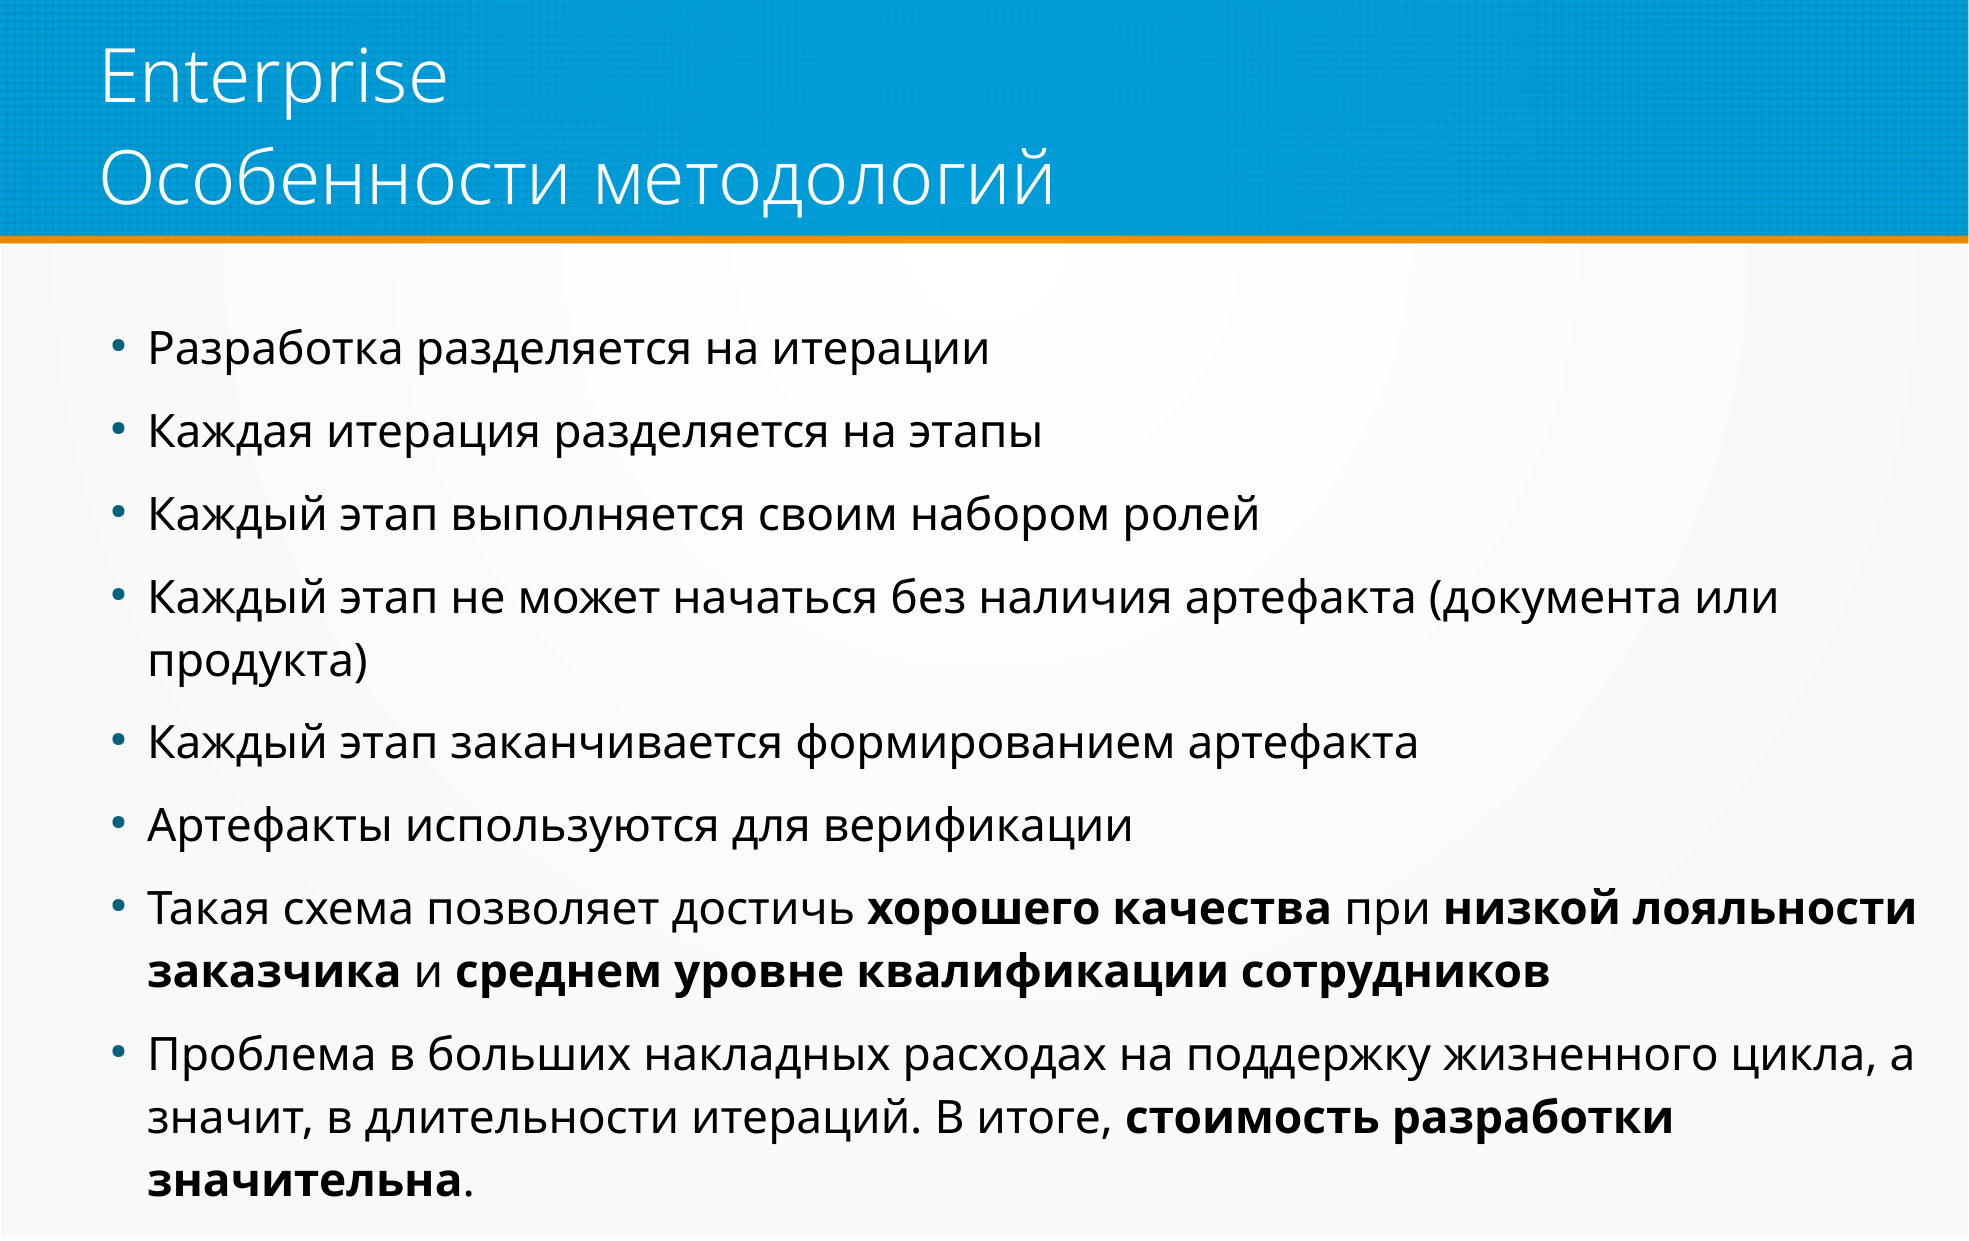

# Enterprise Особенности методологий
Разработка разделяется на итерации
Каждая итерация разделяется на этапы
Каждый этап выполняется своим набором ролей
Каждый этап не может начаться без наличия артефакта (документа или продукта)
Каждый этап заканчивается формированием артефакта
Артефакты используются для верификации
Такая схема позволяет достичь хорошего качества при низкой лояльности заказчика и среднем уровне квалификации сотрудников
Проблема в больших накладных расходах на поддержку жизненного цикла, а значит, в длительности итераций. В итоге, стоимость разработки значительна.